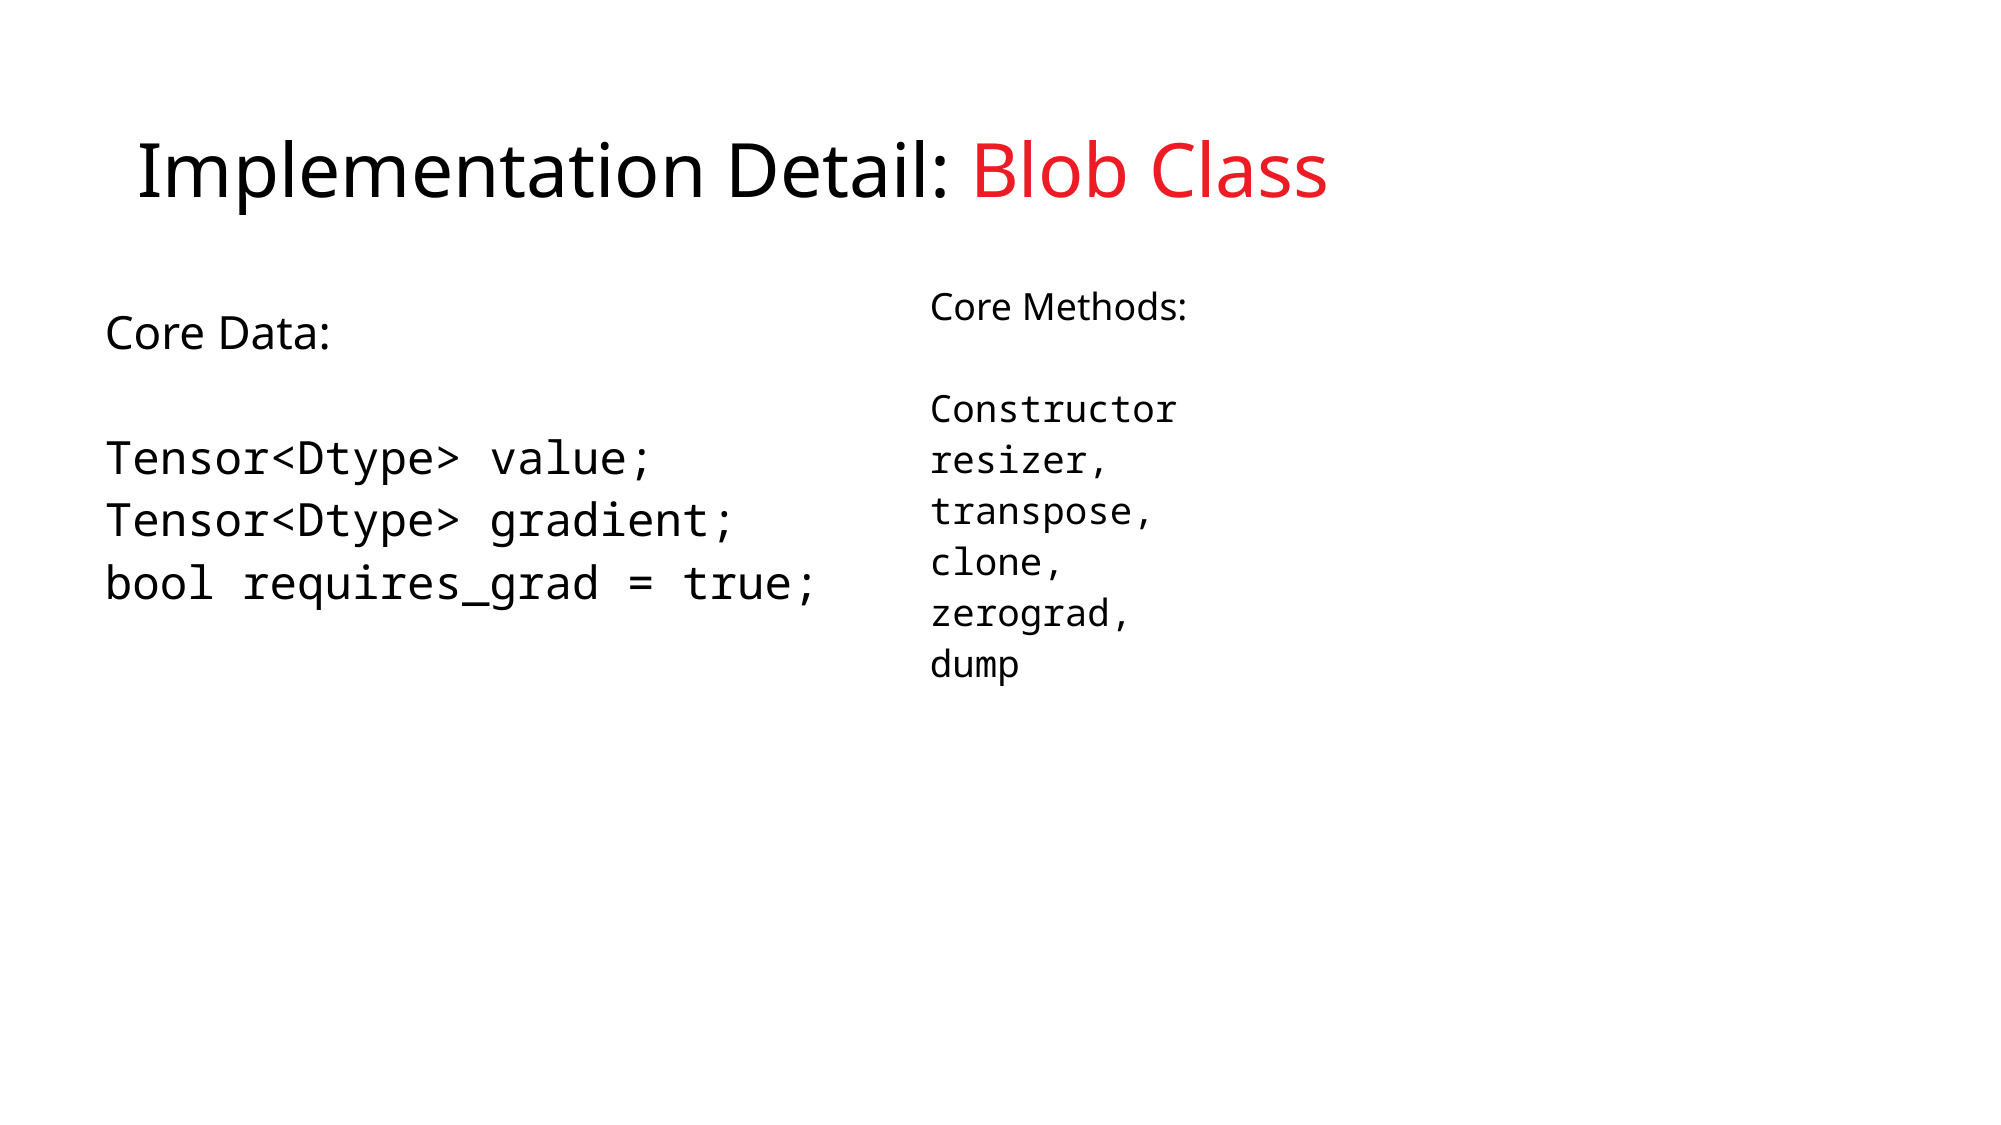

# Implementation Detail: Blob Class
Core Methods:
Constructor
resizer,
transpose,
clone,
zerograd,
dump
Core Data:
Tensor<Dtype> value;
Tensor<Dtype> gradient;
bool requires_grad = true;